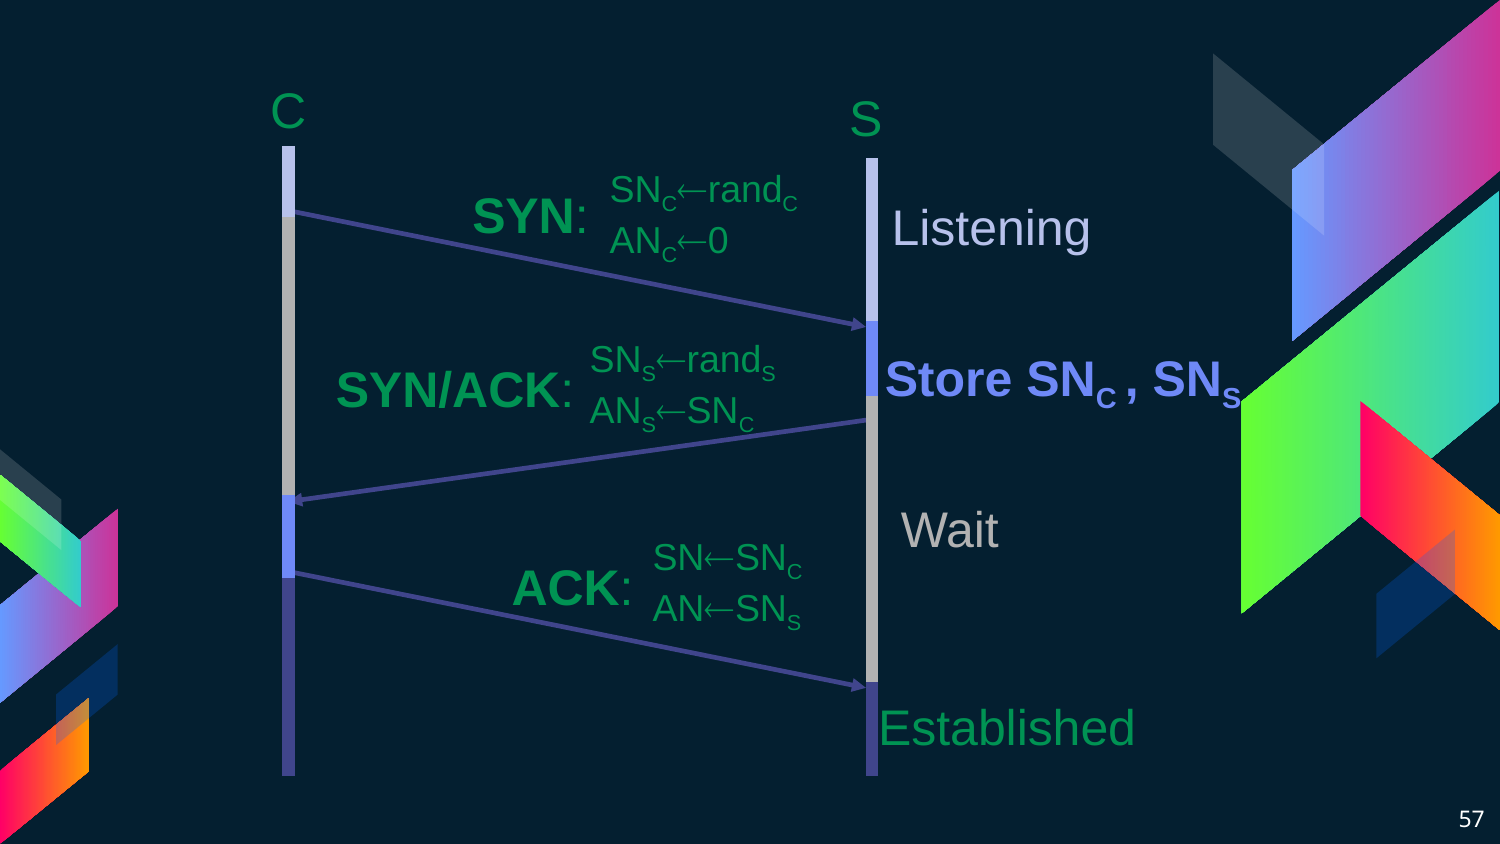

C
S
SNCrandC
ANC0
SYN:
Listening
SNSrandS
ANSSNC
Store SNC , SNS
SYN/ACK:
Wait
SNSNC
ANSNS
ACK:
Established